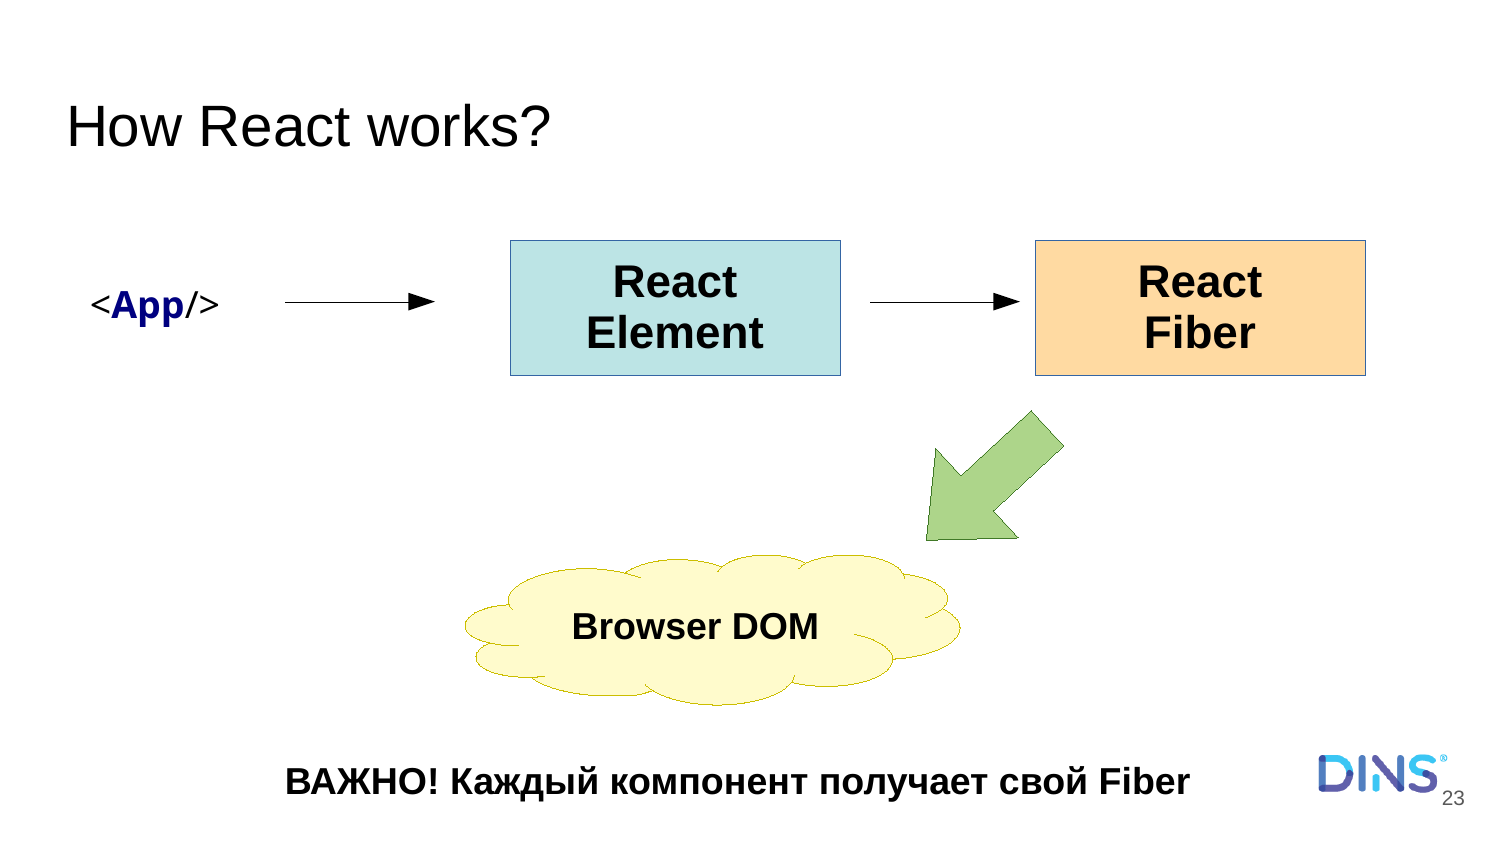

# How React works?
React
Element
React
Fiber
<App/>
Browser DOM
ВАЖНО! Каждый компонент получает свой Fiber
23